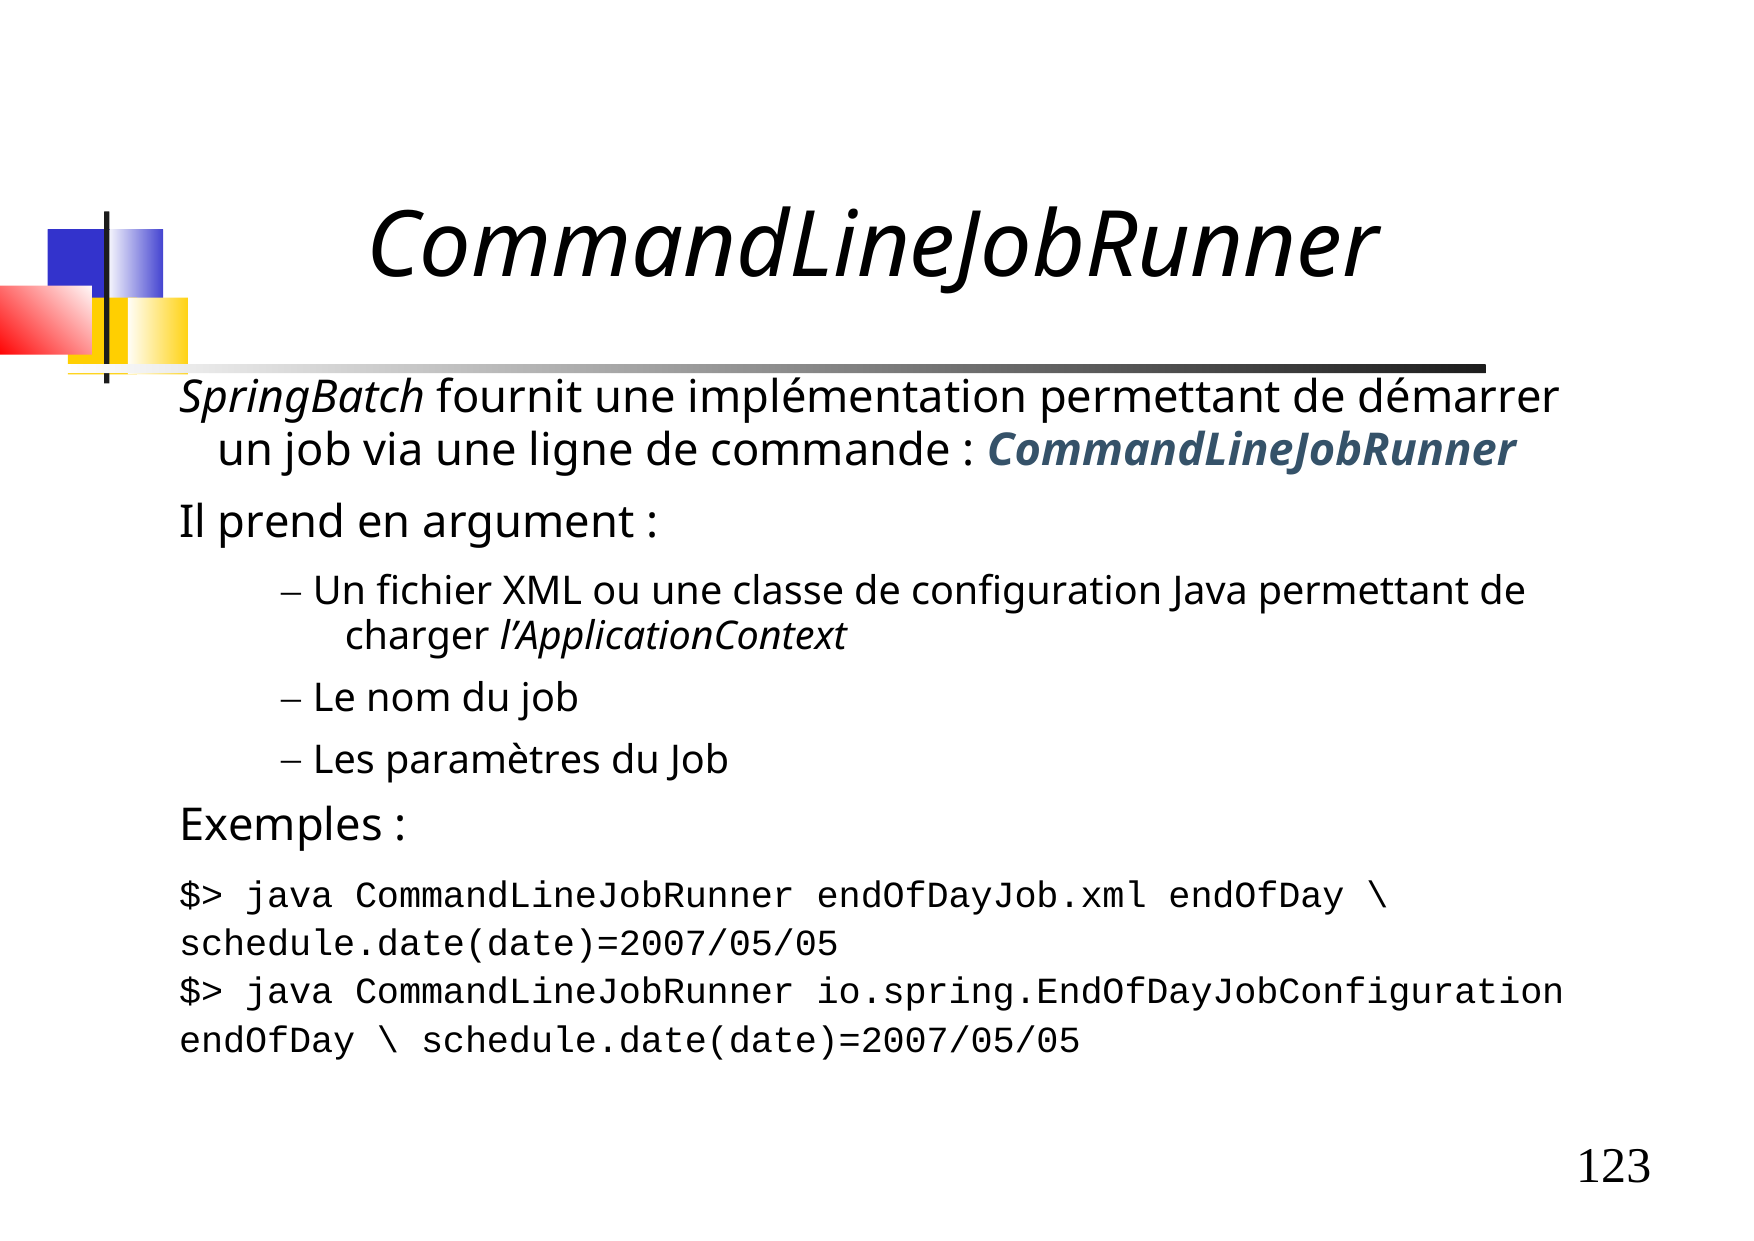

# CommandLineJobRunner
SpringBatch fournit une implémentation permettant de démarrer un job via une ligne de commande : CommandLineJobRunner
Il prend en argument :
Un fichier XML ou une classe de configuration Java permettant de charger l’ApplicationContext
Le nom du job
Les paramètres du Job
Exemples :
$> java CommandLineJobRunner endOfDayJob.xml endOfDay \
schedule.date(date)=2007/05/05
$> java CommandLineJobRunner io.spring.EndOfDayJobConfiguration
endOfDay \ schedule.date(date)=2007/05/05